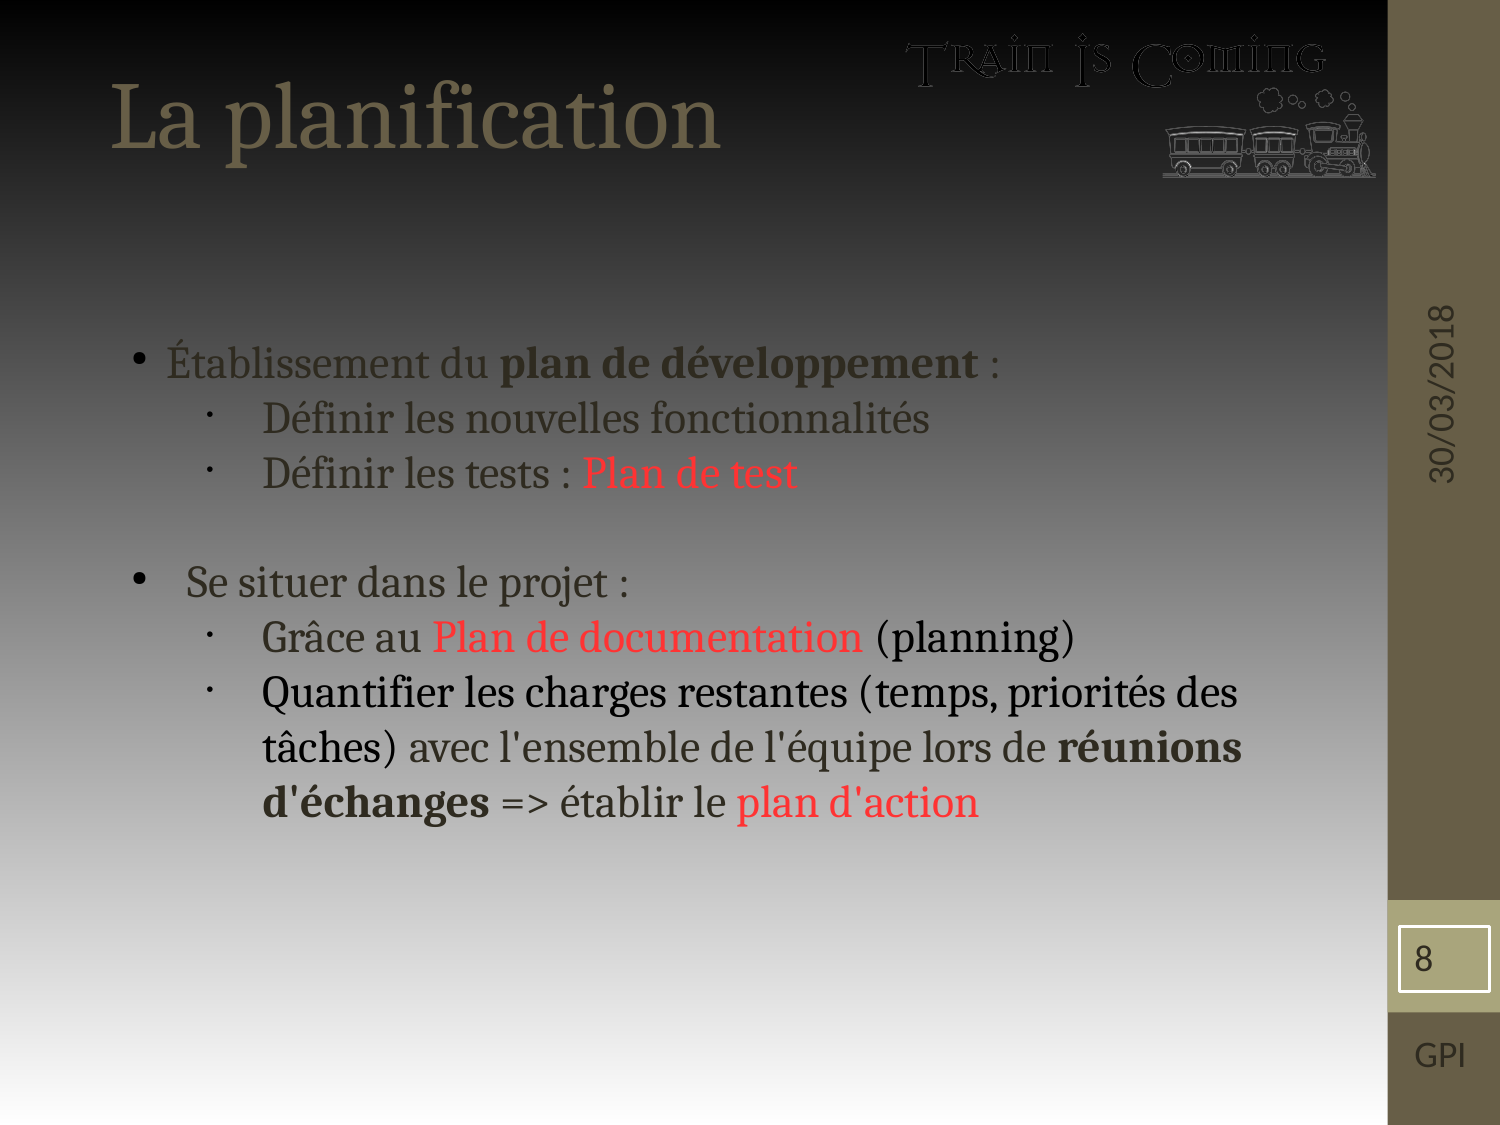

# La planification
30/03/2018
Établissement du plan de développement :
Définir les nouvelles fonctionnalités
Définir les tests : Plan de test
Se situer dans le projet :
Grâce au Plan de documentation (planning)
Quantifier les charges restantes (temps, priorités des tâches) avec l'ensemble de l'équipe lors de réunions d'échanges => établir le plan d'action
GPI